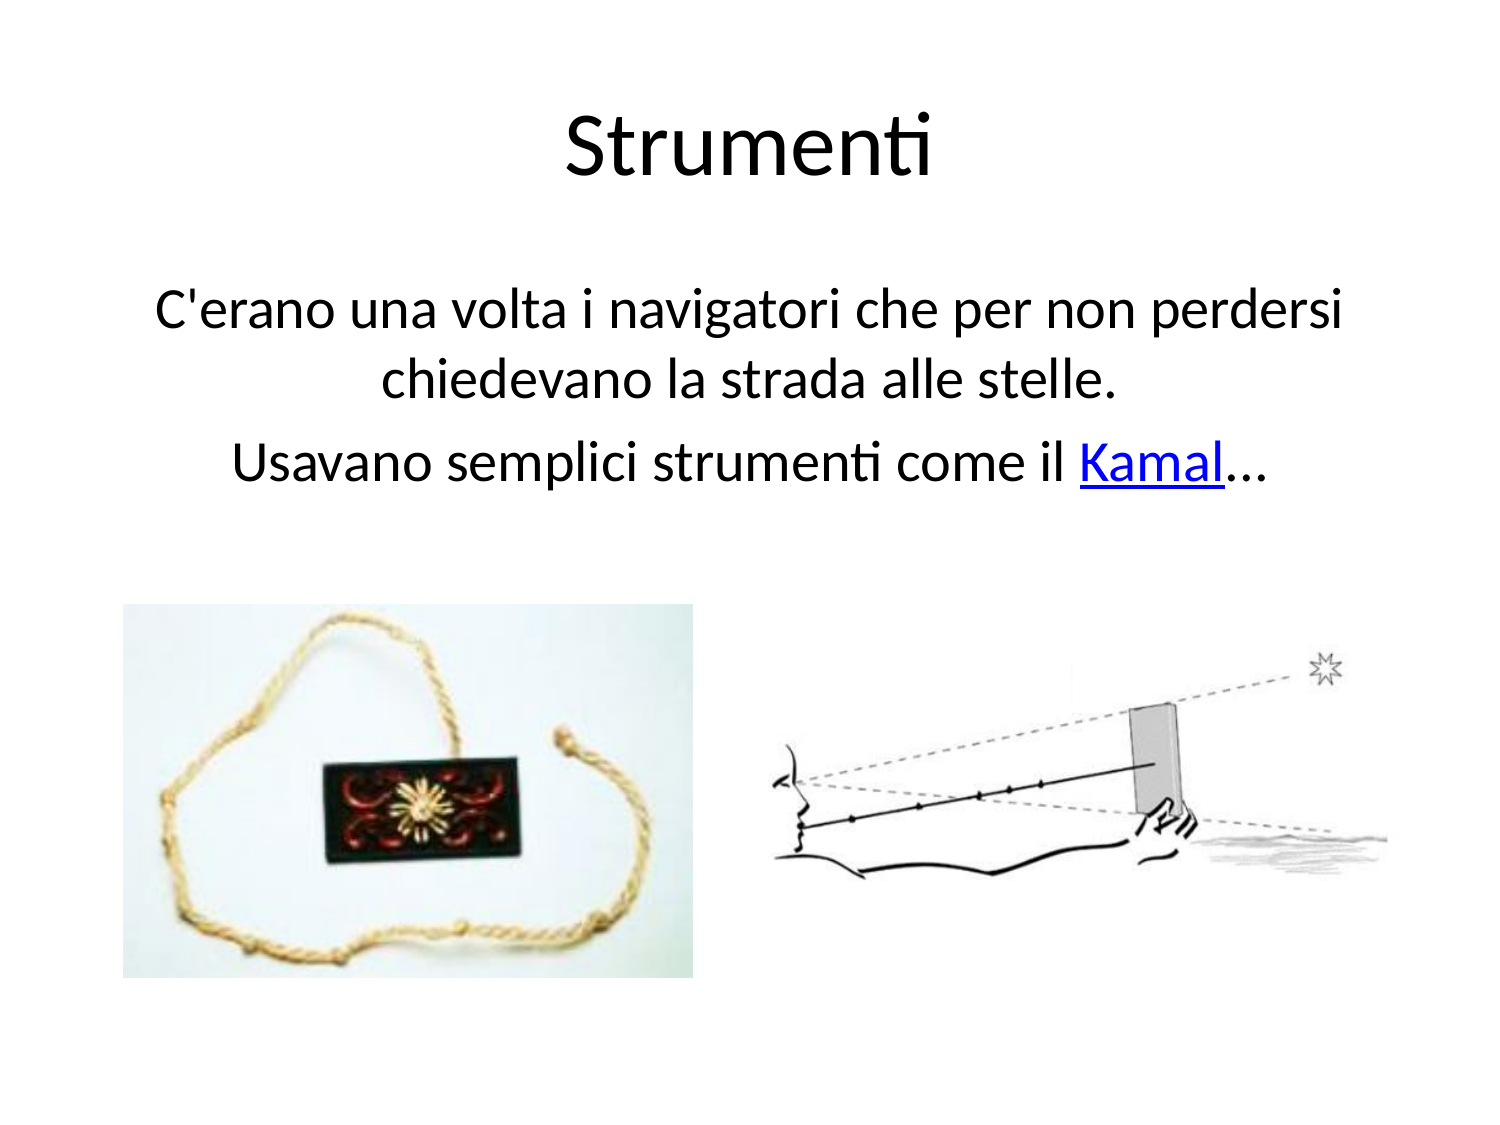

# Strumenti
C'erano una volta i navigatori che per non perdersi chiedevano la strada alle stelle.
Usavano semplici strumenti come il Kamal...